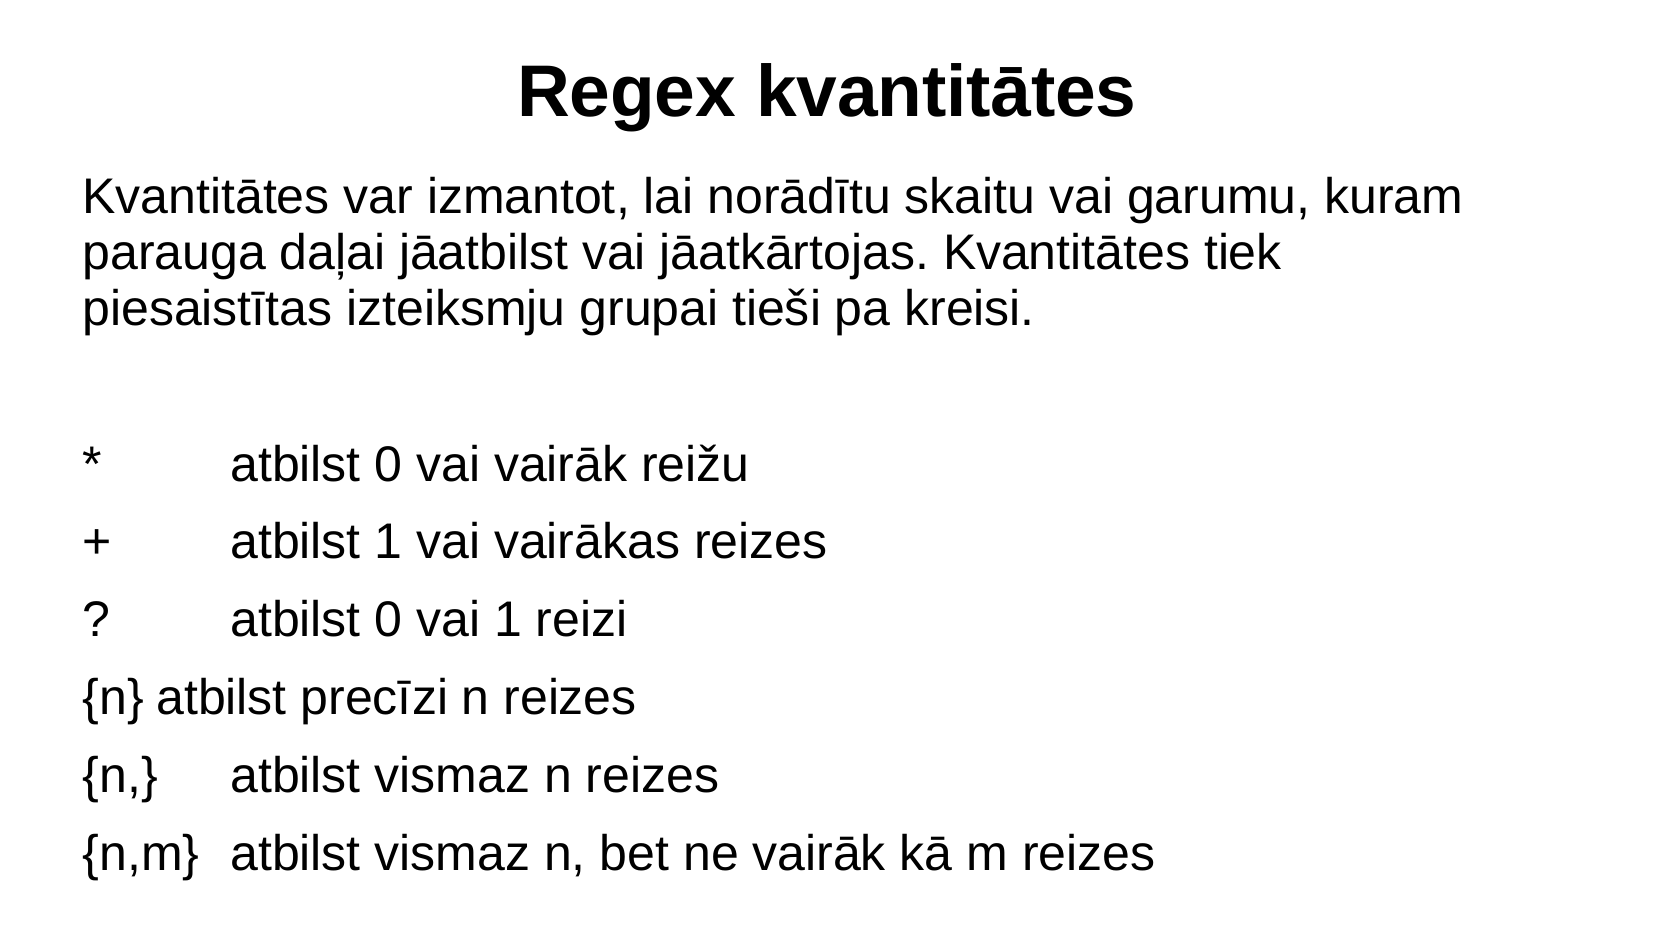

# Regex kvantitātes
Kvantitātes var izmantot, lai norādītu skaitu vai garumu, kuram parauga daļai jāatbilst vai jāatkārtojas. Kvantitātes tiek piesaistītas izteiksmju grupai tieši pa kreisi.
*		atbilst 0 vai vairāk reižu
+		atbilst 1 vai vairākas reizes
?		atbilst 0 vai 1 reizi
{n}	atbilst precīzi n reizes
{n,}	atbilst vismaz n reizes
{n,m}	atbilst vismaz n, bet ne vairāk kā m reizes